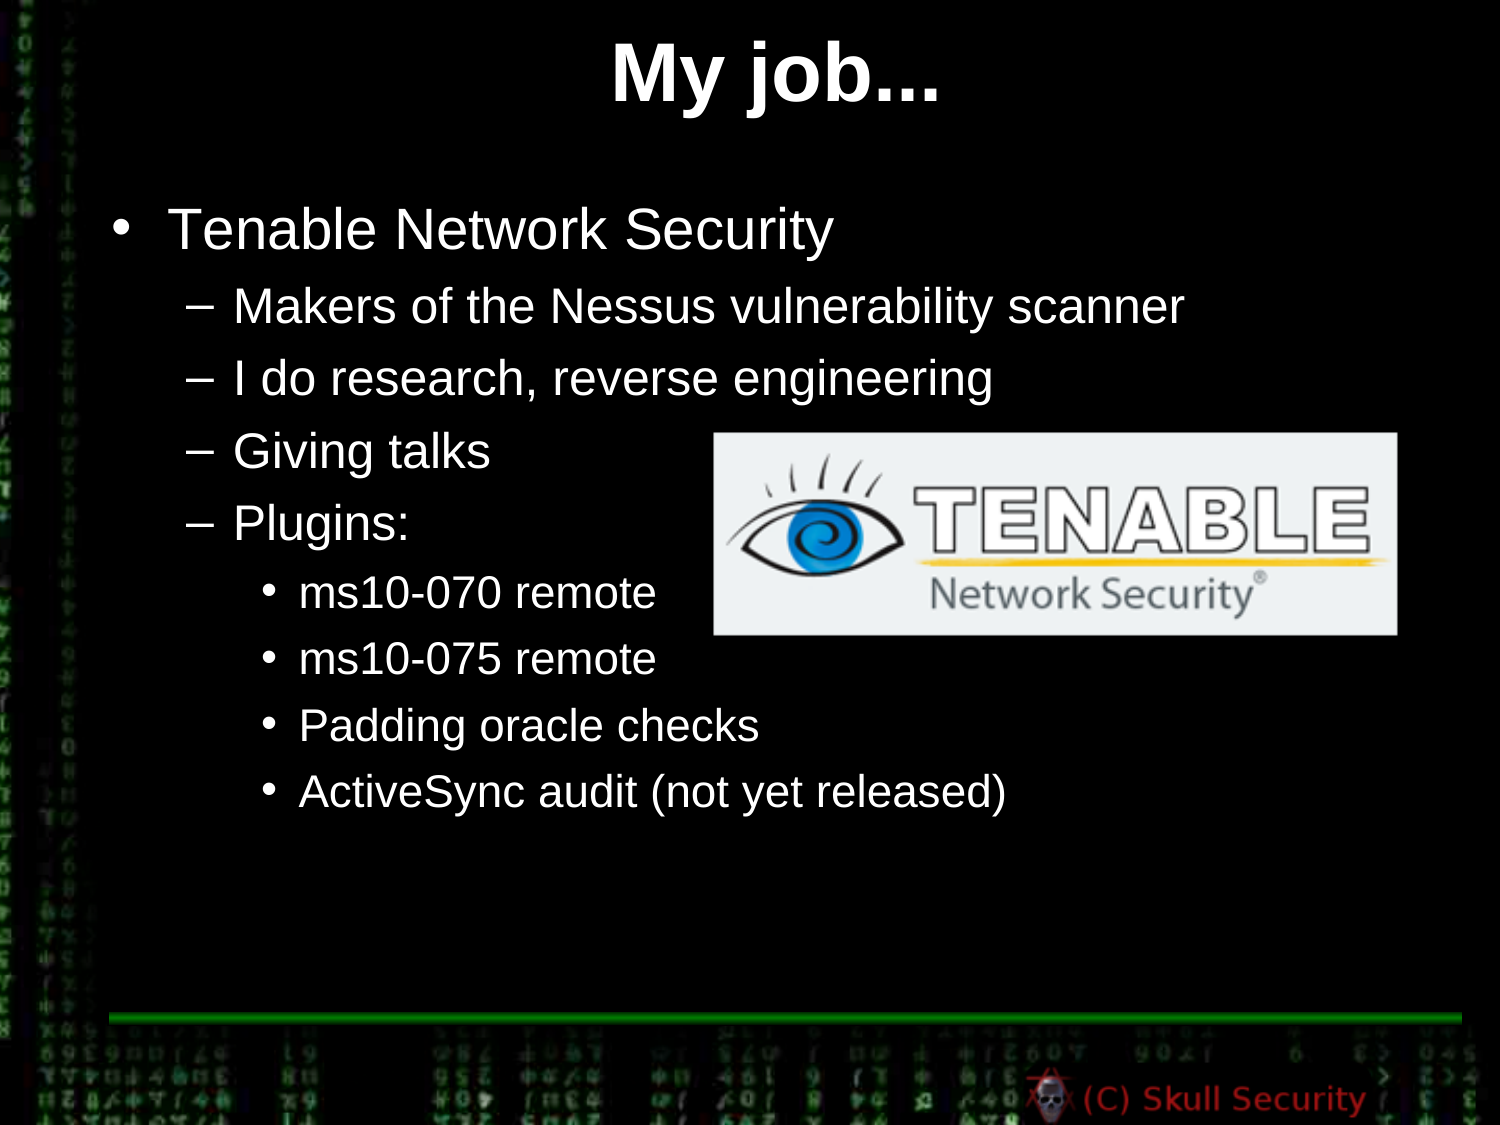

# My job...
Tenable Network Security
Makers of the Nessus vulnerability scanner
I do research, reverse engineering
Giving talks
Plugins:
ms10-070 remote
ms10-075 remote
Padding oracle checks
ActiveSync audit (not yet released)